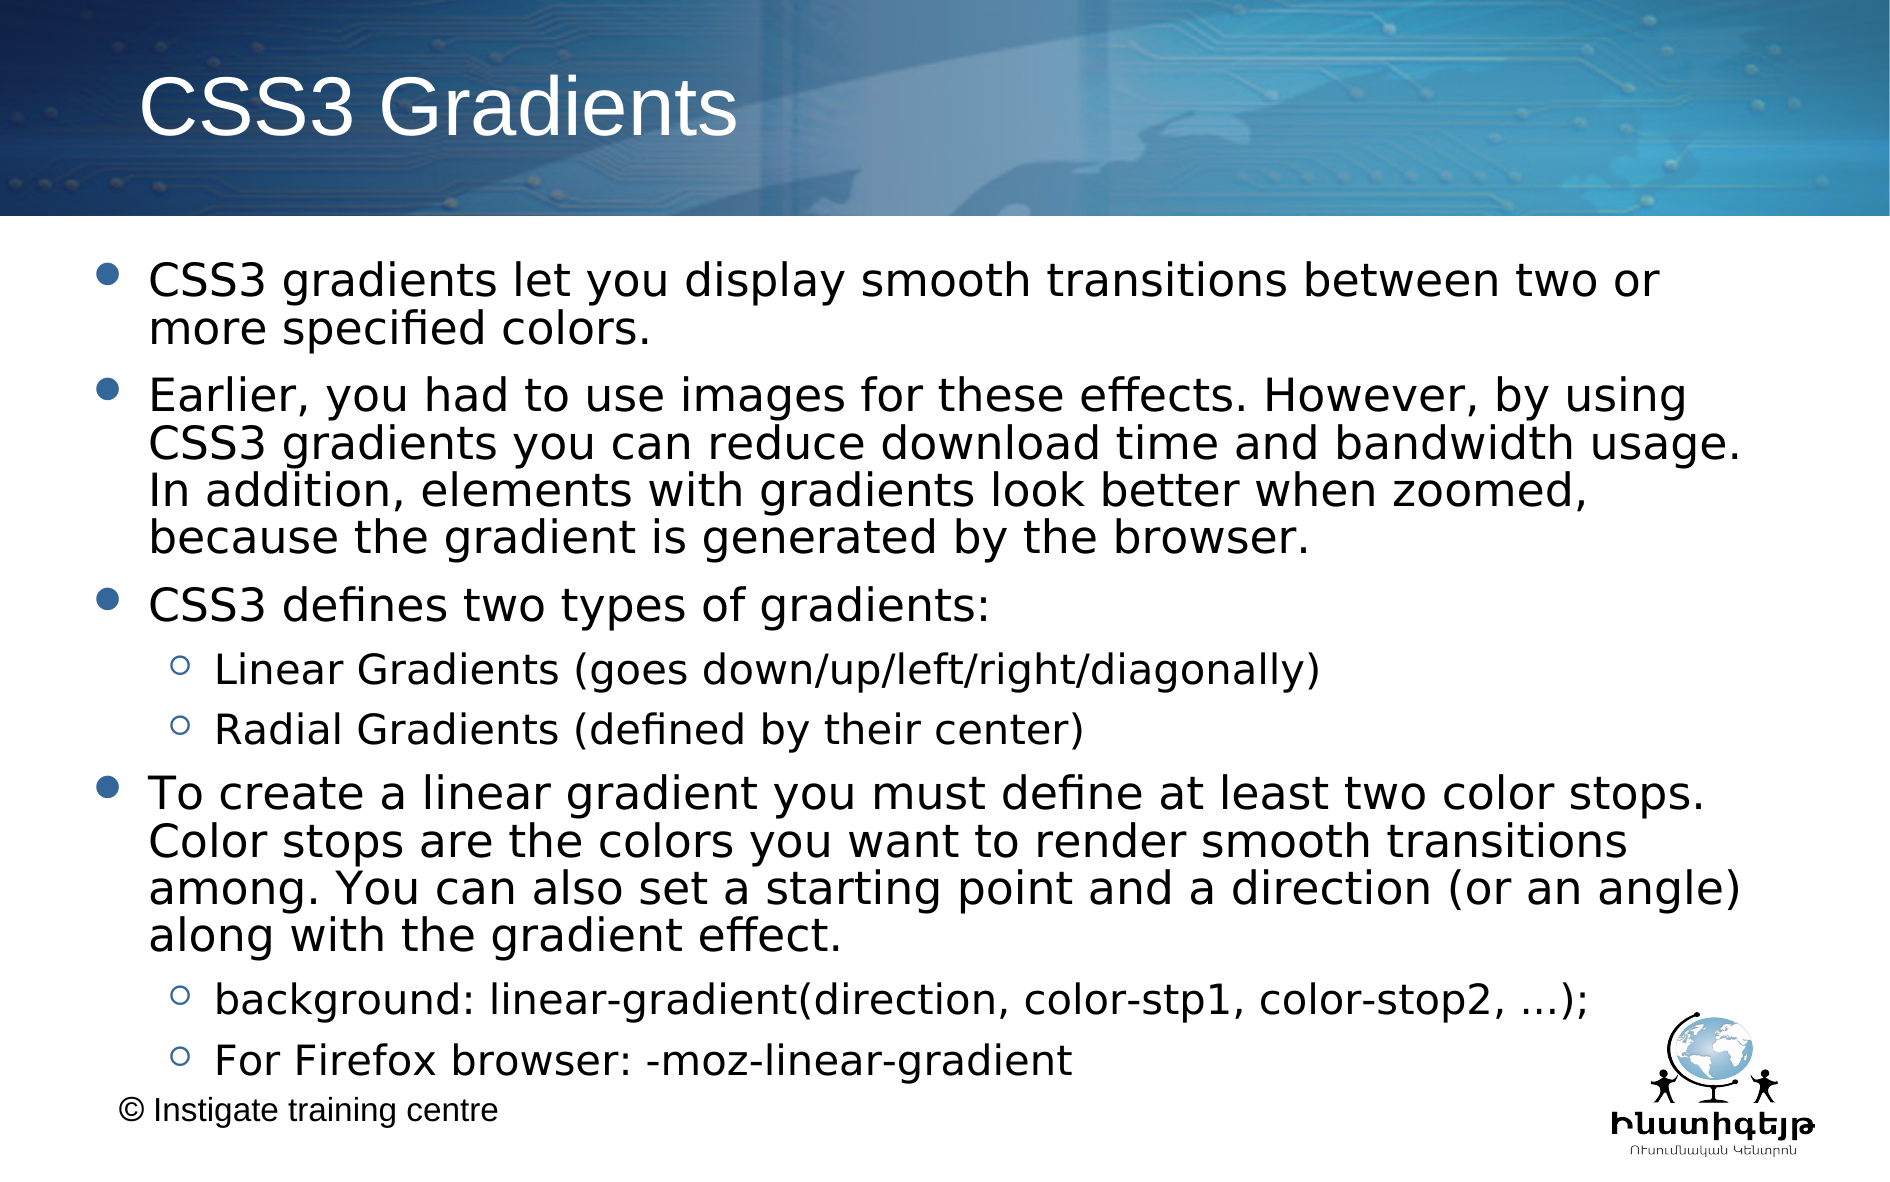

CSS3 Gradients
# CSS3 gradients let you display smooth transitions between two or more specified colors.
Earlier, you had to use images for these effects. However, by using CSS3 gradients you can reduce download time and bandwidth usage. In addition, elements with gradients look better when zoomed, because the gradient is generated by the browser.
CSS3 defines two types of gradients:
Linear Gradients (goes down/up/left/right/diagonally)
Radial Gradients (defined by their center)
To create a linear gradient you must define at least two color stops. Color stops are the colors you want to render smooth transitions among. You can also set a starting point and a direction (or an angle) along with the gradient effect.
background: linear-gradient(direction, color-stp1, color-stop2, ...);
For Firefox browser: -moz-linear-gradient